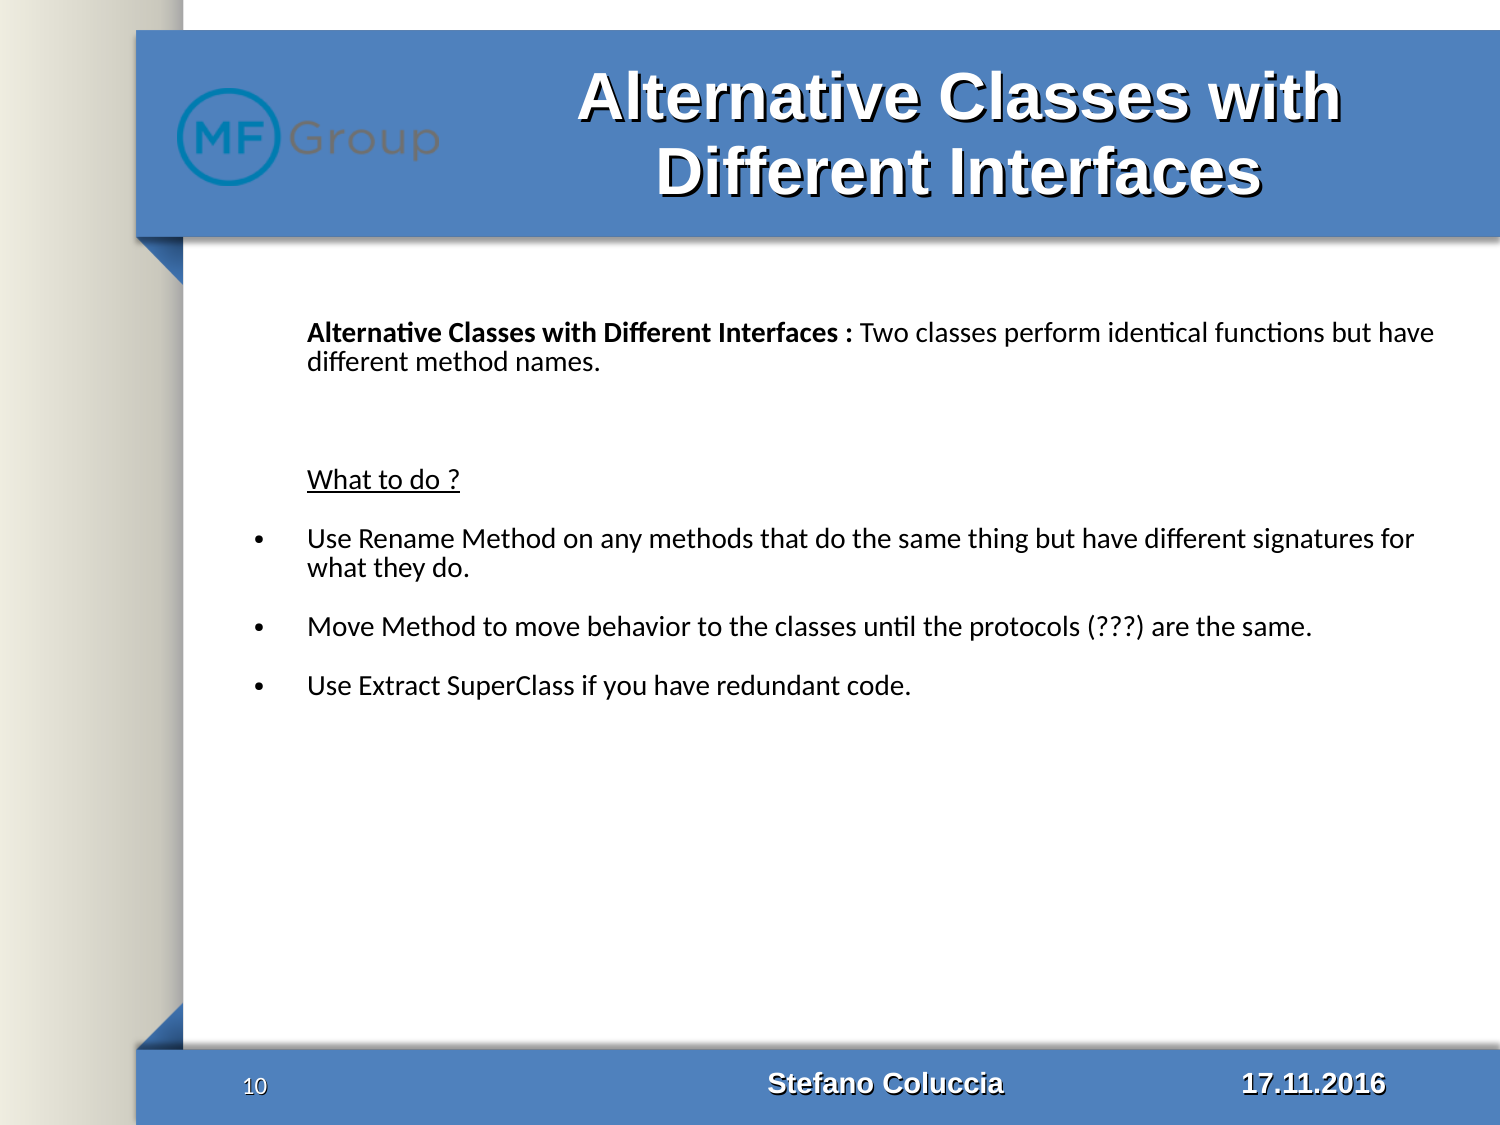

# Alternative Classes with Different Interfaces
Alternative Classes with Different Interfaces : Two classes perform identical functions but have different method names.
What to do ?
Use Rename Method on any methods that do the same thing but have different signatures for what they do.
Move Method to move behavior to the classes until the protocols (???) are the same.
Use Extract SuperClass if you have redundant code.
10
Stefano Coluccia
17.11.2016